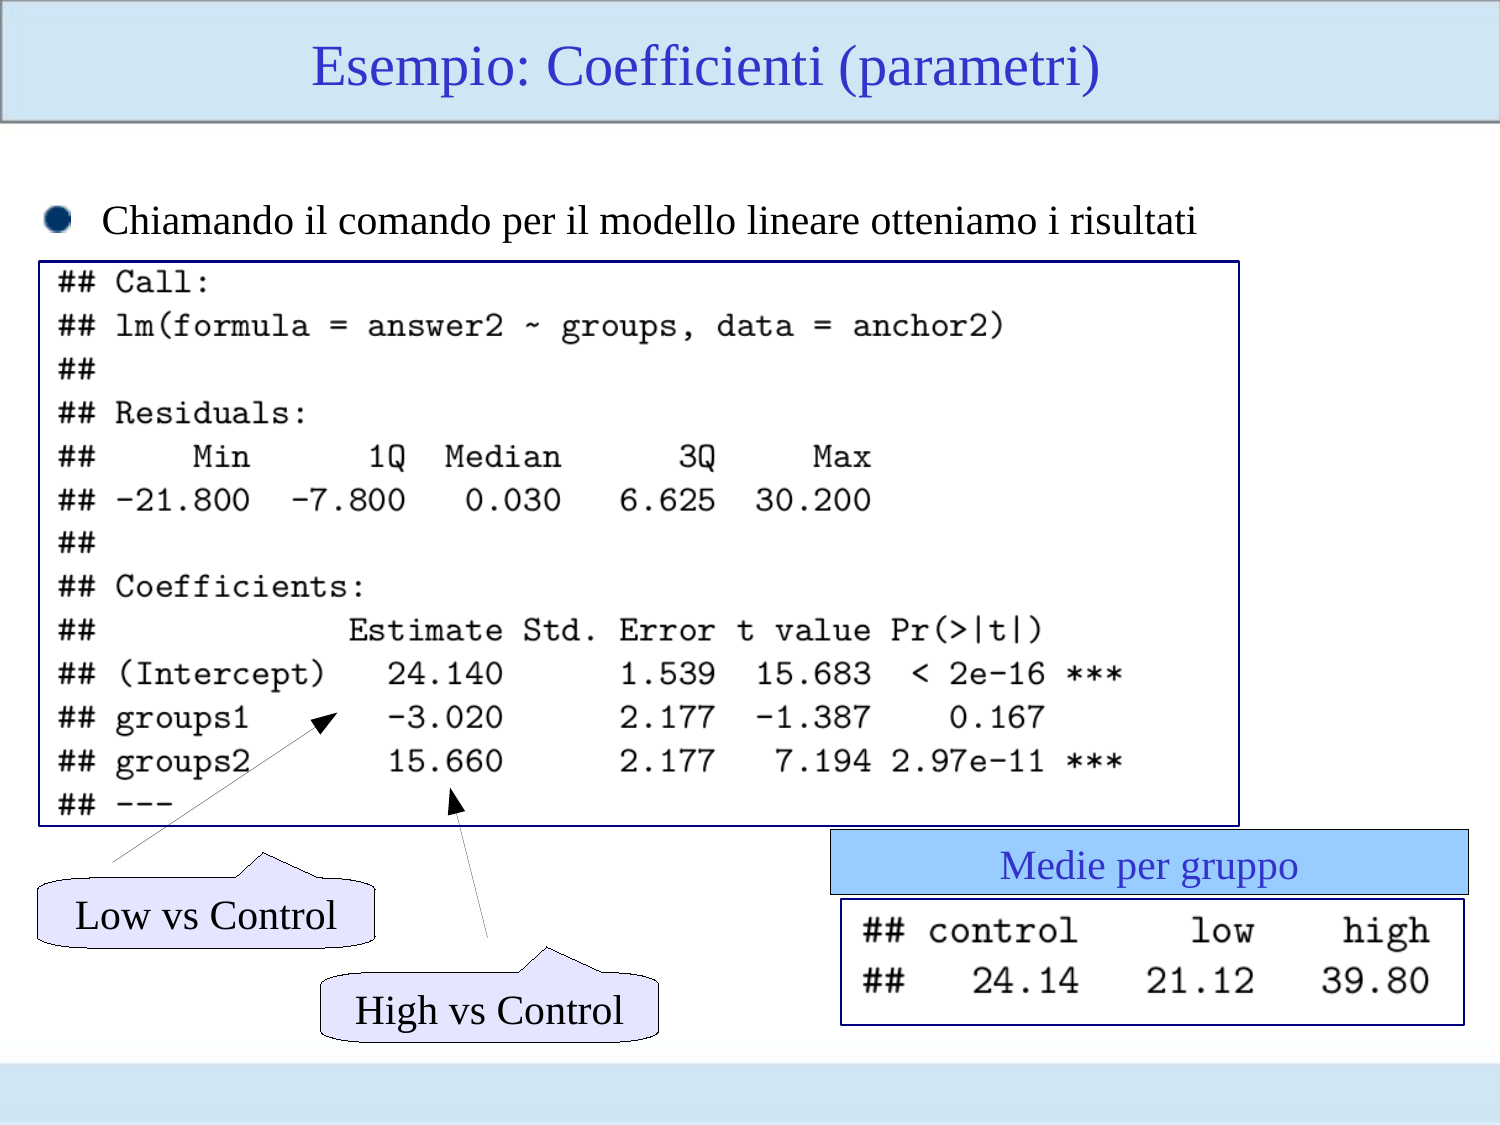

# Esempio: Coefficienti (parametri)
Chiamando il comando per il modello lineare otteniamo i risultati
Medie per gruppo
Low vs Control
High vs Control